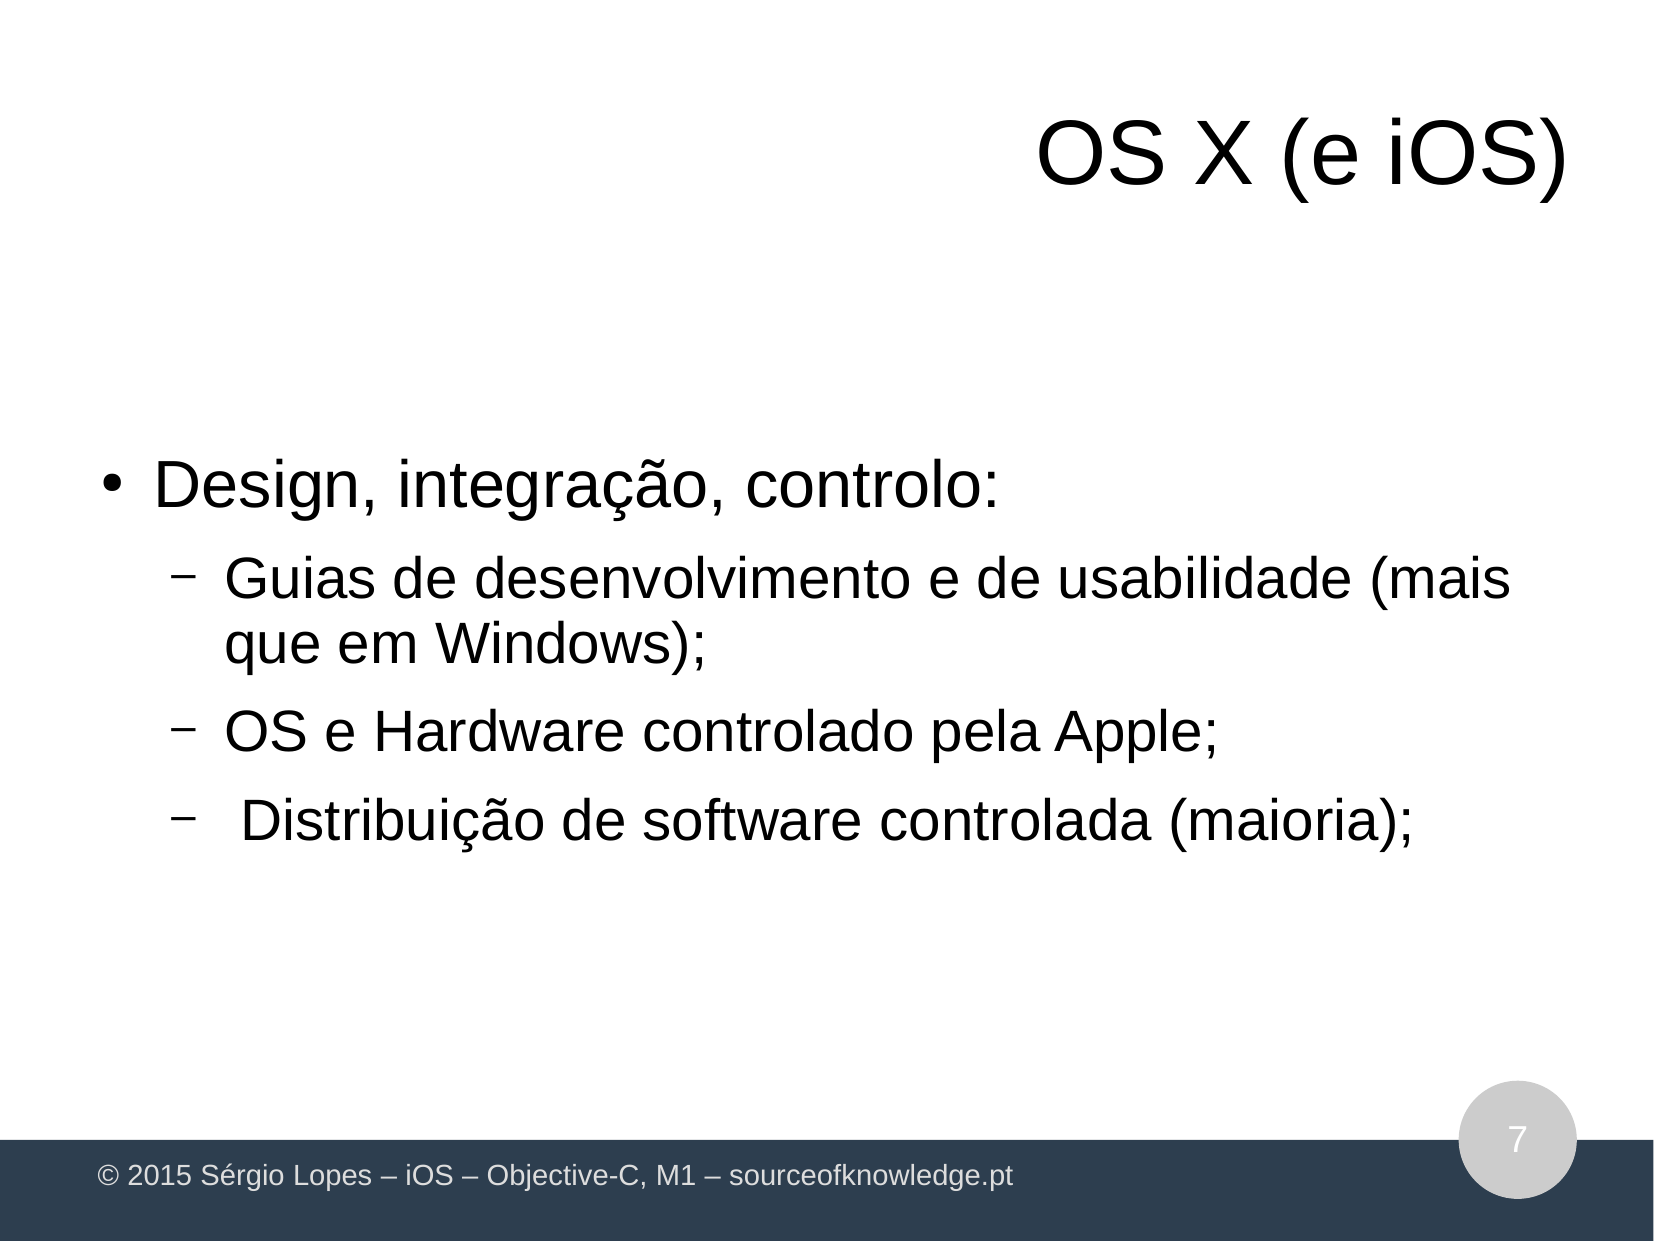

# OS X (e iOS)
Design, integração, controlo:
Guias de desenvolvimento e de usabilidade (mais que em Windows);
OS e Hardware controlado pela Apple;
 Distribuição de software controlada (maioria);
7
© 2015 Sérgio Lopes – iOS – Objective-C, M1 – sourceofknowledge.pt